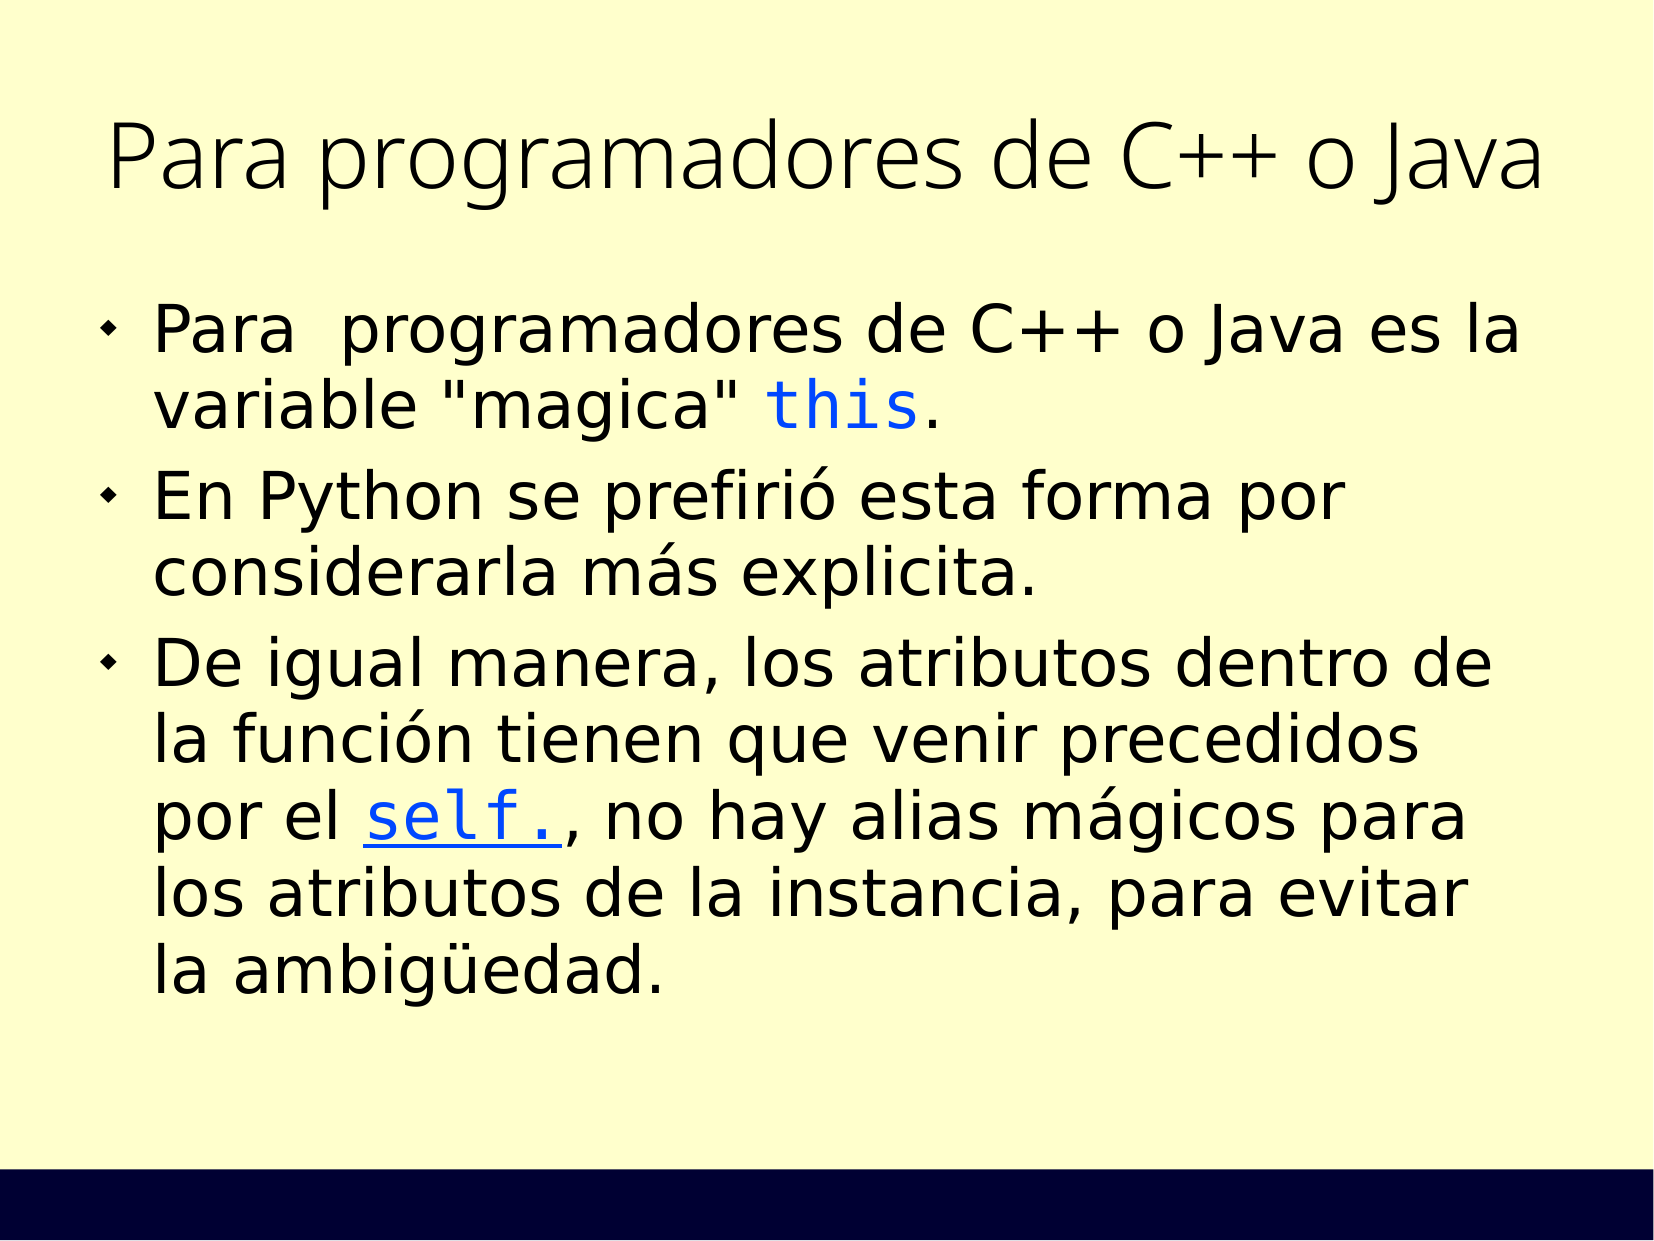

# Para programadores de C++ o Java
Para programadores de C++ o Java es la variable "magica" this.
En Python se prefirió esta forma por considerarla más explicita.
De igual manera, los atributos dentro de la función tienen que venir precedidos por el self., no hay alias mágicos para los atributos de la instancia, para evitar la ambigüedad.